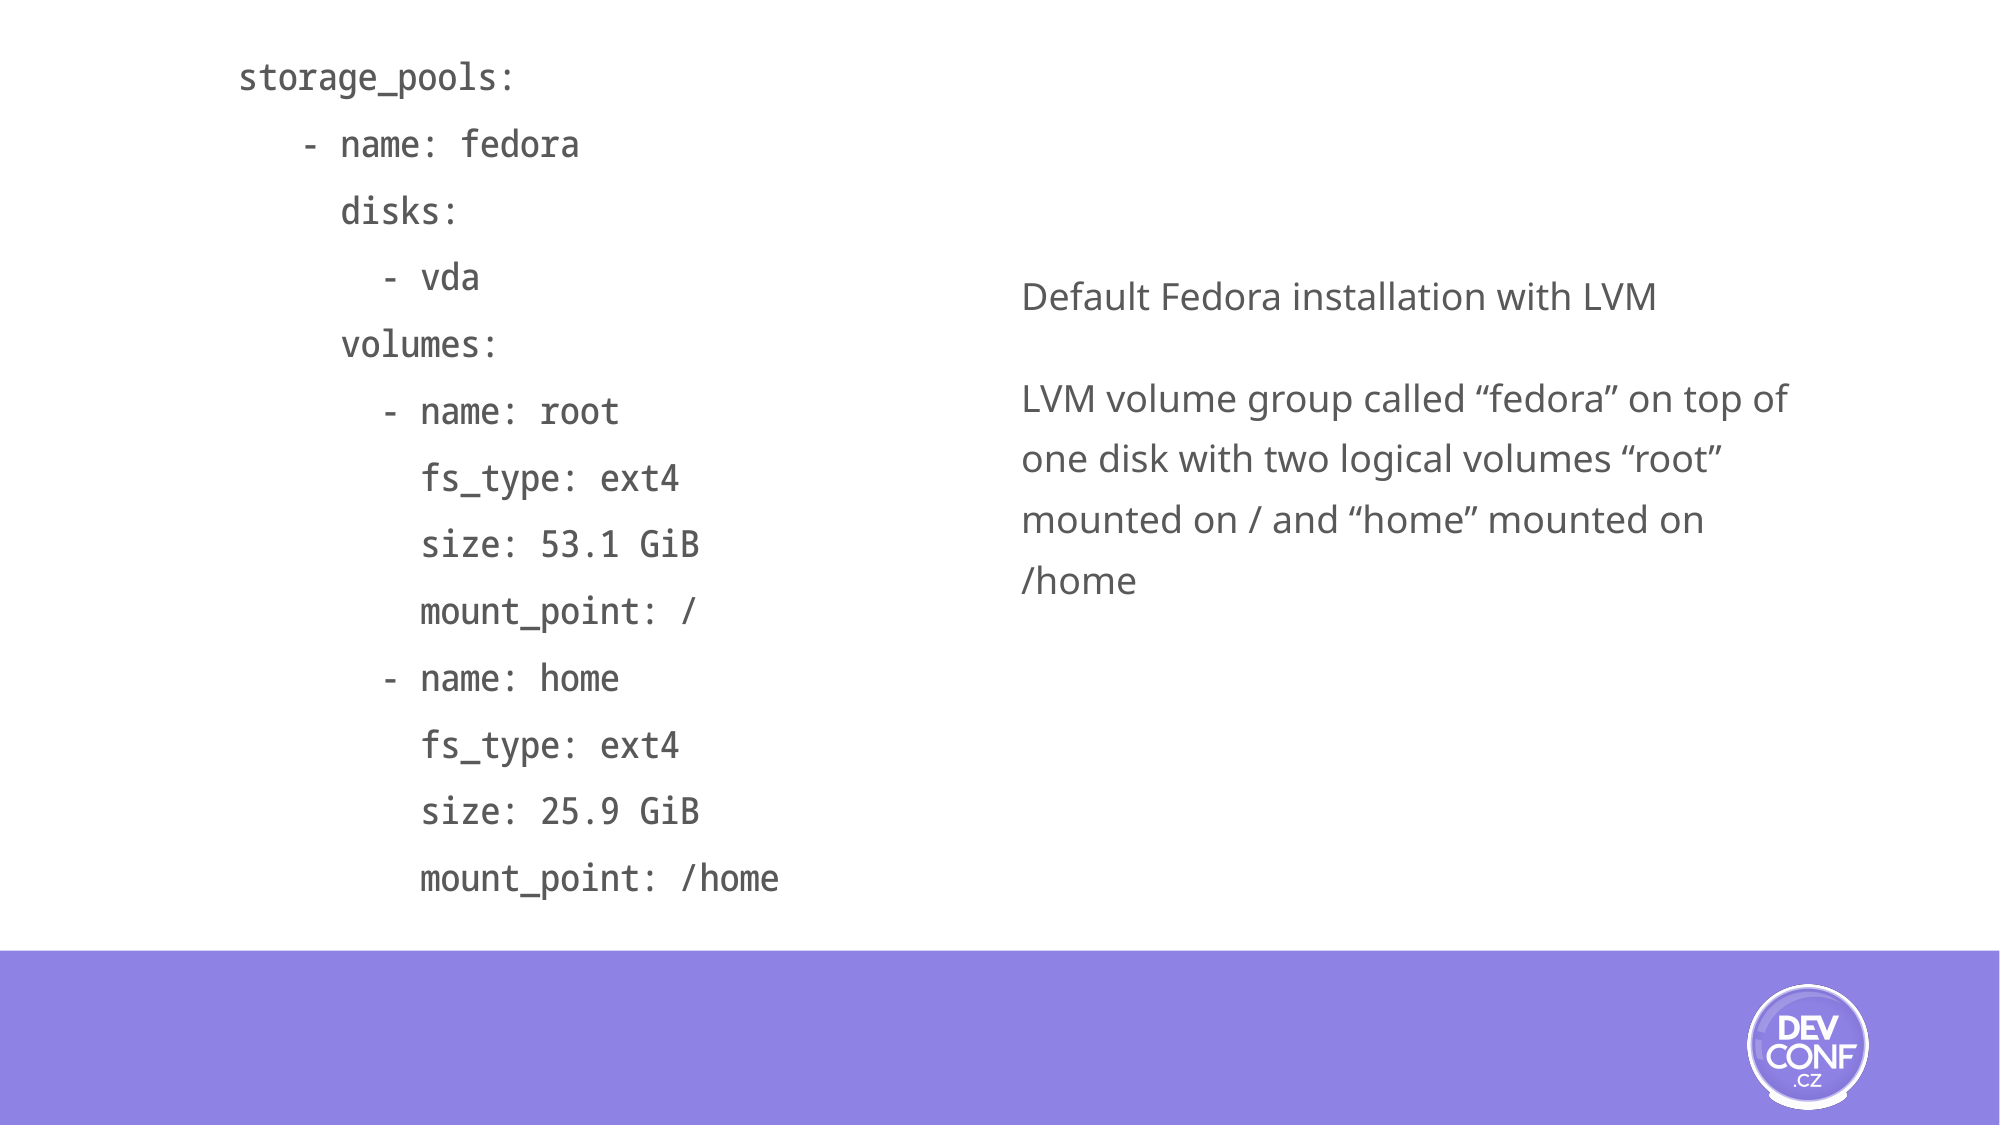

# storage_pools:
 - name: fedora
 disks:
 - vda
 volumes:
 - name: root
 fs_type: ext4
 size: 53.1 GiB
 mount_point: /
 - name: home
 fs_type: ext4
 size: 25.9 GiB
 mount_point: /home
Default Fedora installation with LVM
LVM volume group called “fedora” on top of one disk with two logical volumes “root” mounted on / and “home” mounted on /home